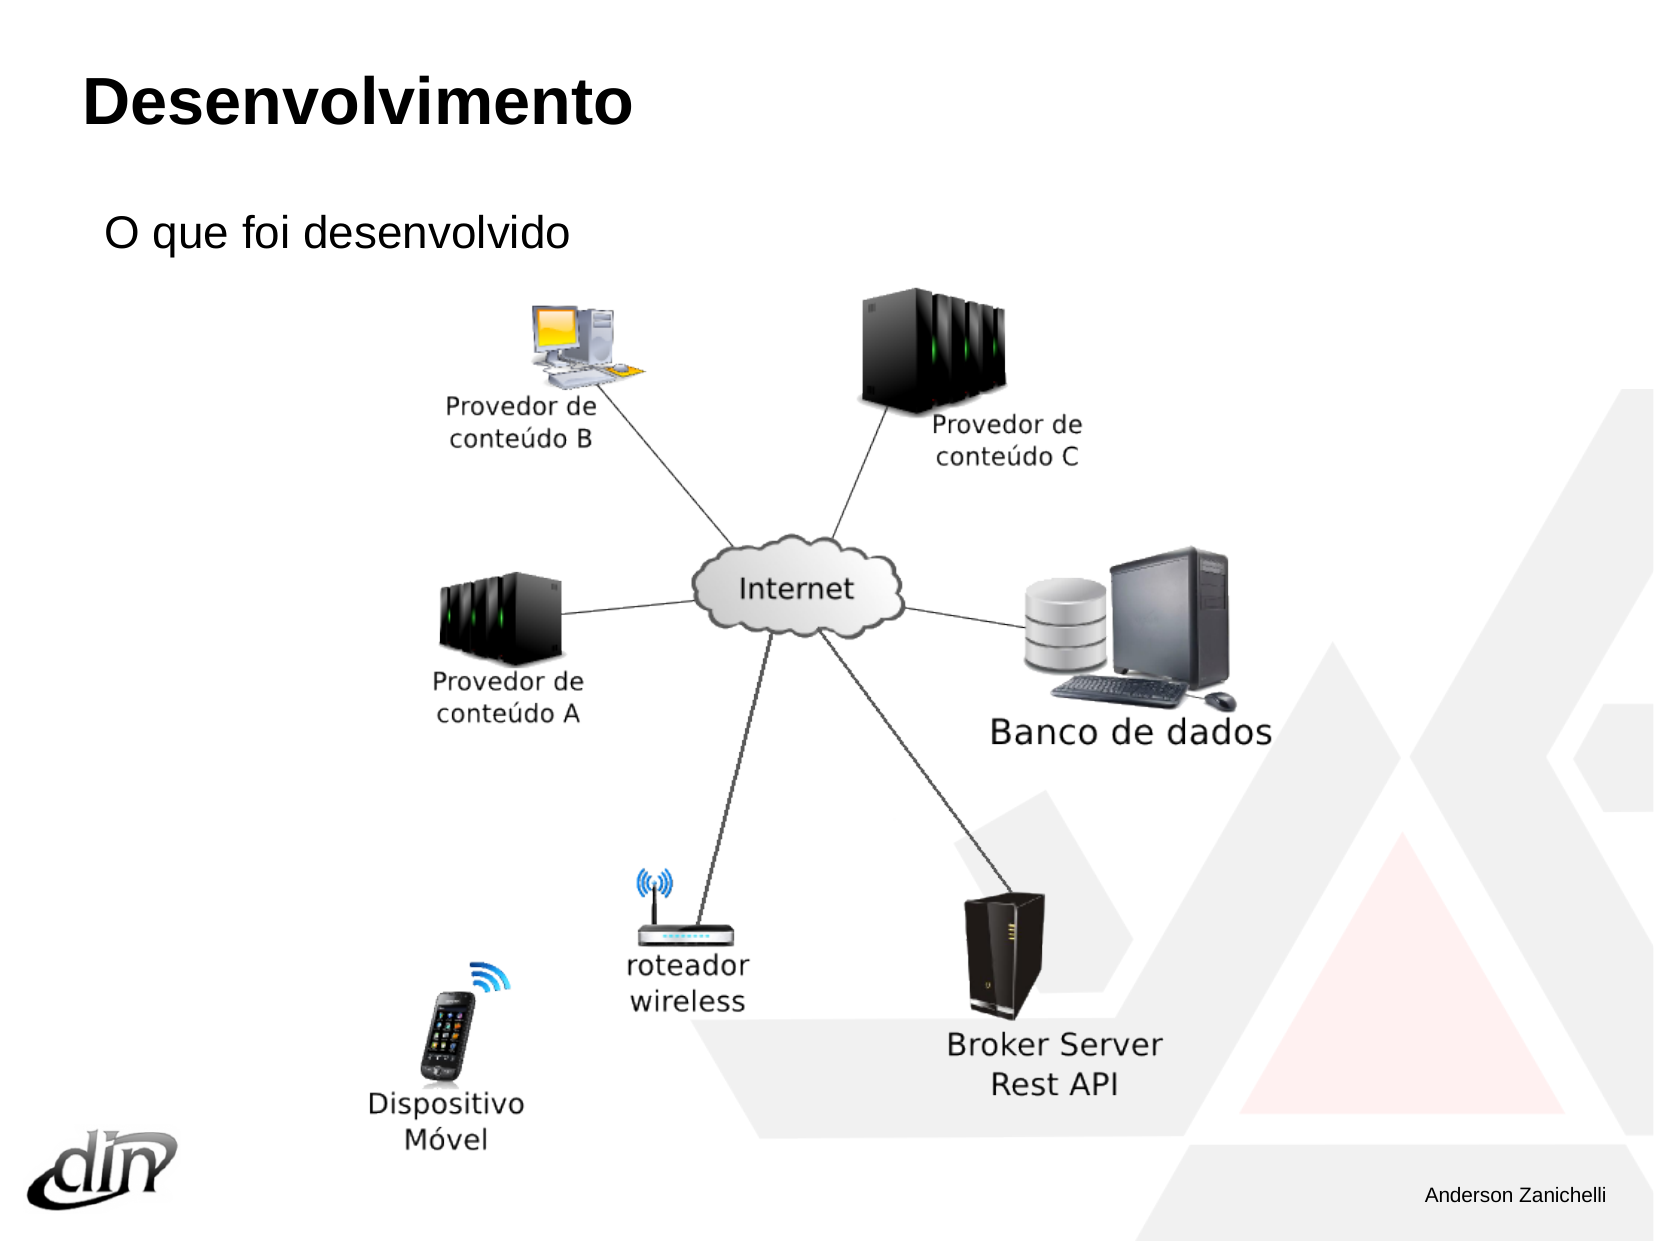

# Desenvolvimento
O que foi desenvolvido
Anderson Zanichelli